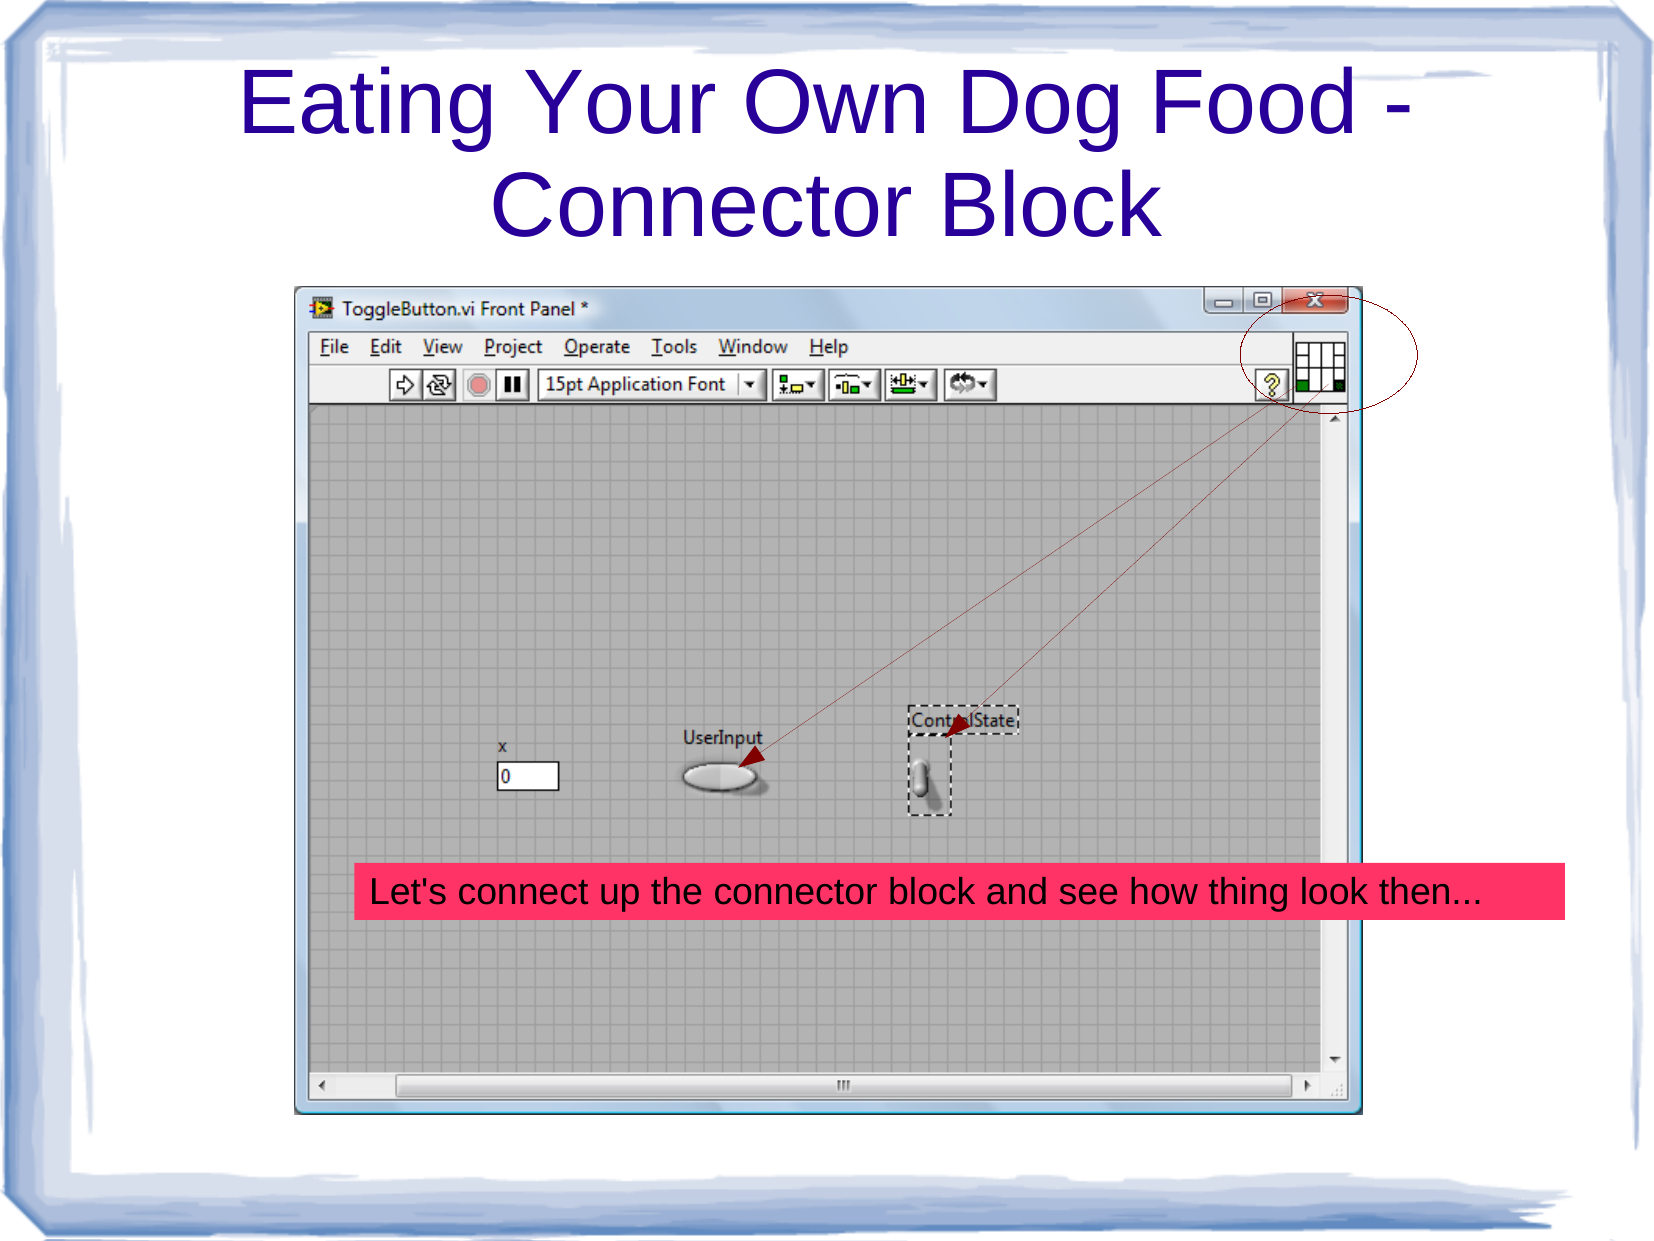

# Eating Your Own Dog Food - Connector Block
Let's connect up the connector block and see how thing look then...